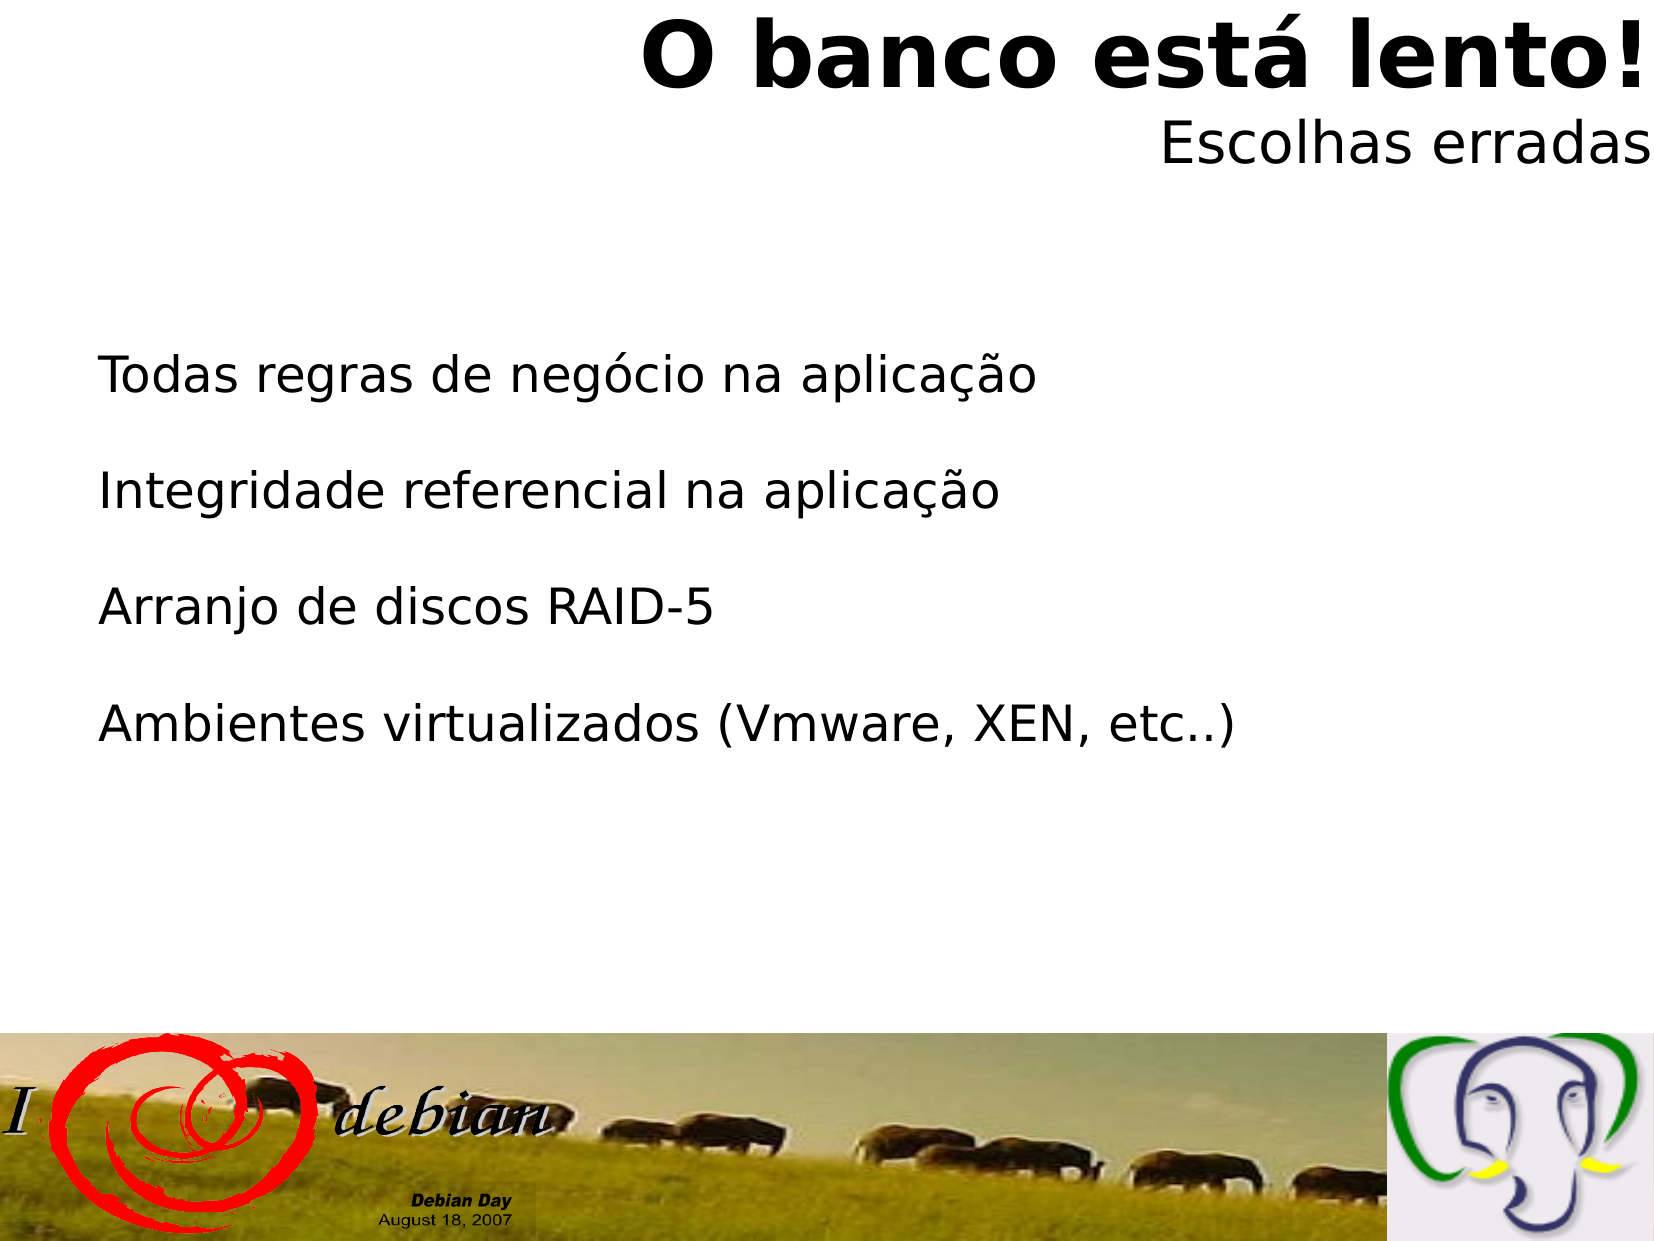

# O banco está lento! Escolhas erradas
 Todas regras de negócio na aplicação
 Integridade referencial na aplicação
 Arranjo de discos RAID-5
 Ambientes virtualizados (Vmware, XEN, etc..)